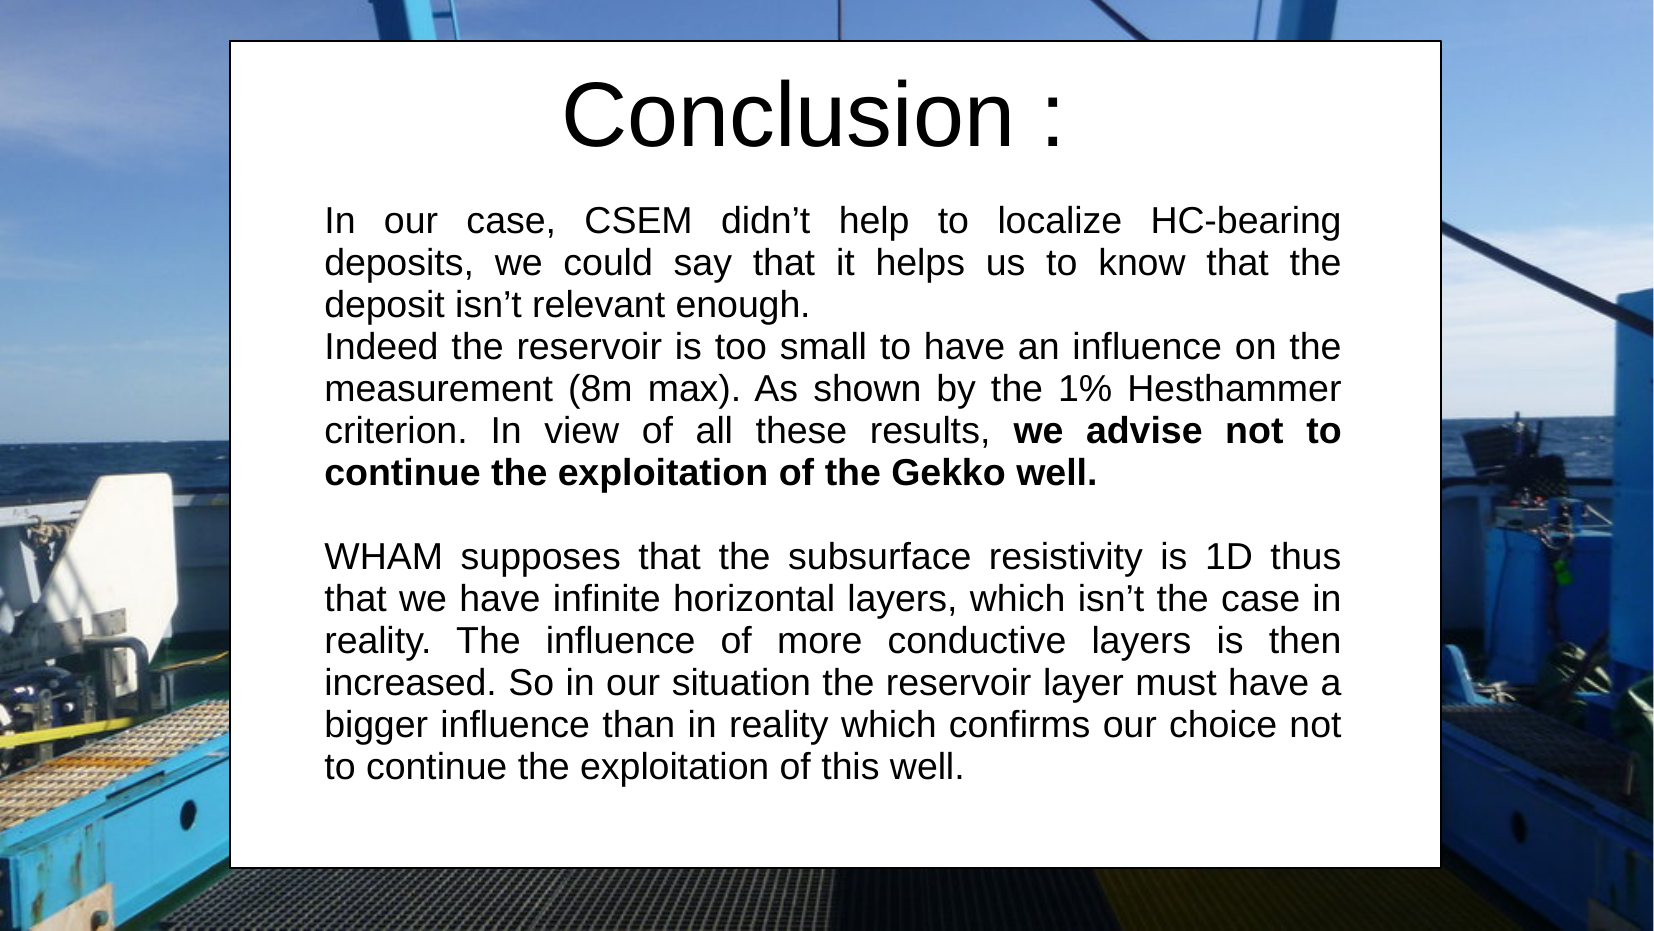

# Conclusion :
In our case, CSEM didn’t help to localize HC-bearing deposits, we could say that it helps us to know that the deposit isn’t relevant enough.
Indeed the reservoir is too small to have an influence on the measurement (8m max). As shown by the 1% Hesthammer criterion. In view of all these results, we advise not to continue the exploitation of the Gekko well.
WHAM supposes that the subsurface resistivity is 1D thus that we have infinite horizontal layers, which isn’t the case in reality. The influence of more conductive layers is then increased. So in our situation the reservoir layer must have a bigger influence than in reality which confirms our choice not to continue the exploitation of this well.